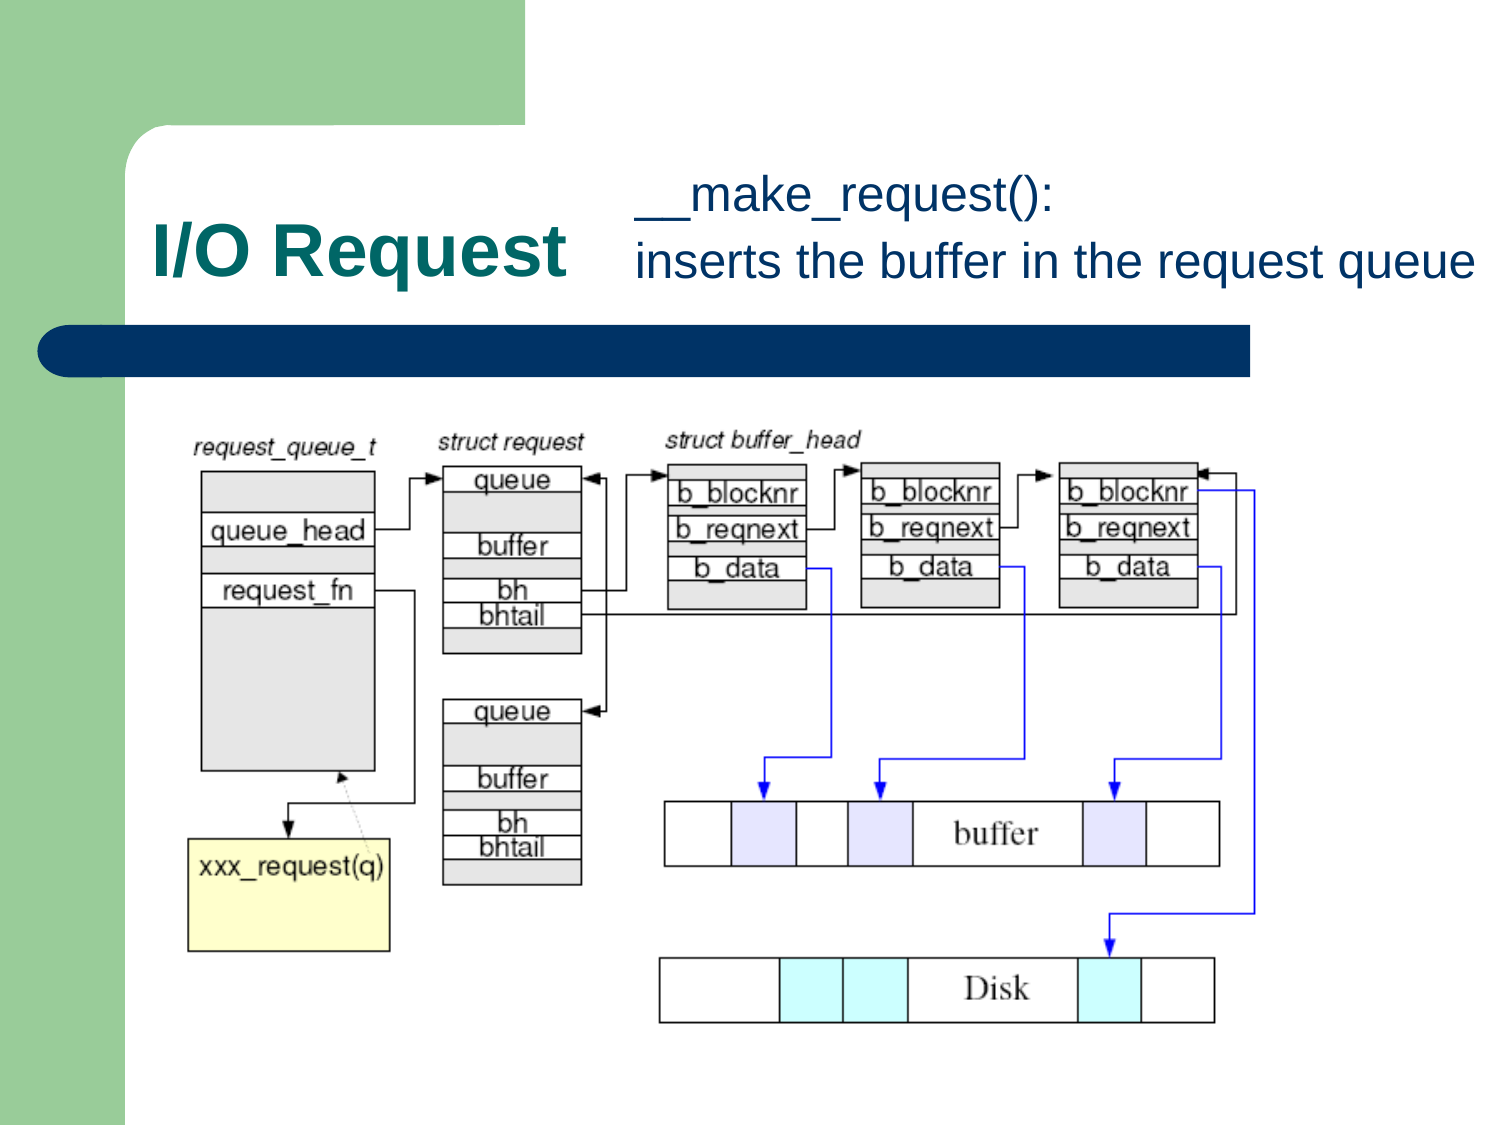

# I/O Request
__make_request():
inserts the buffer in the request queue